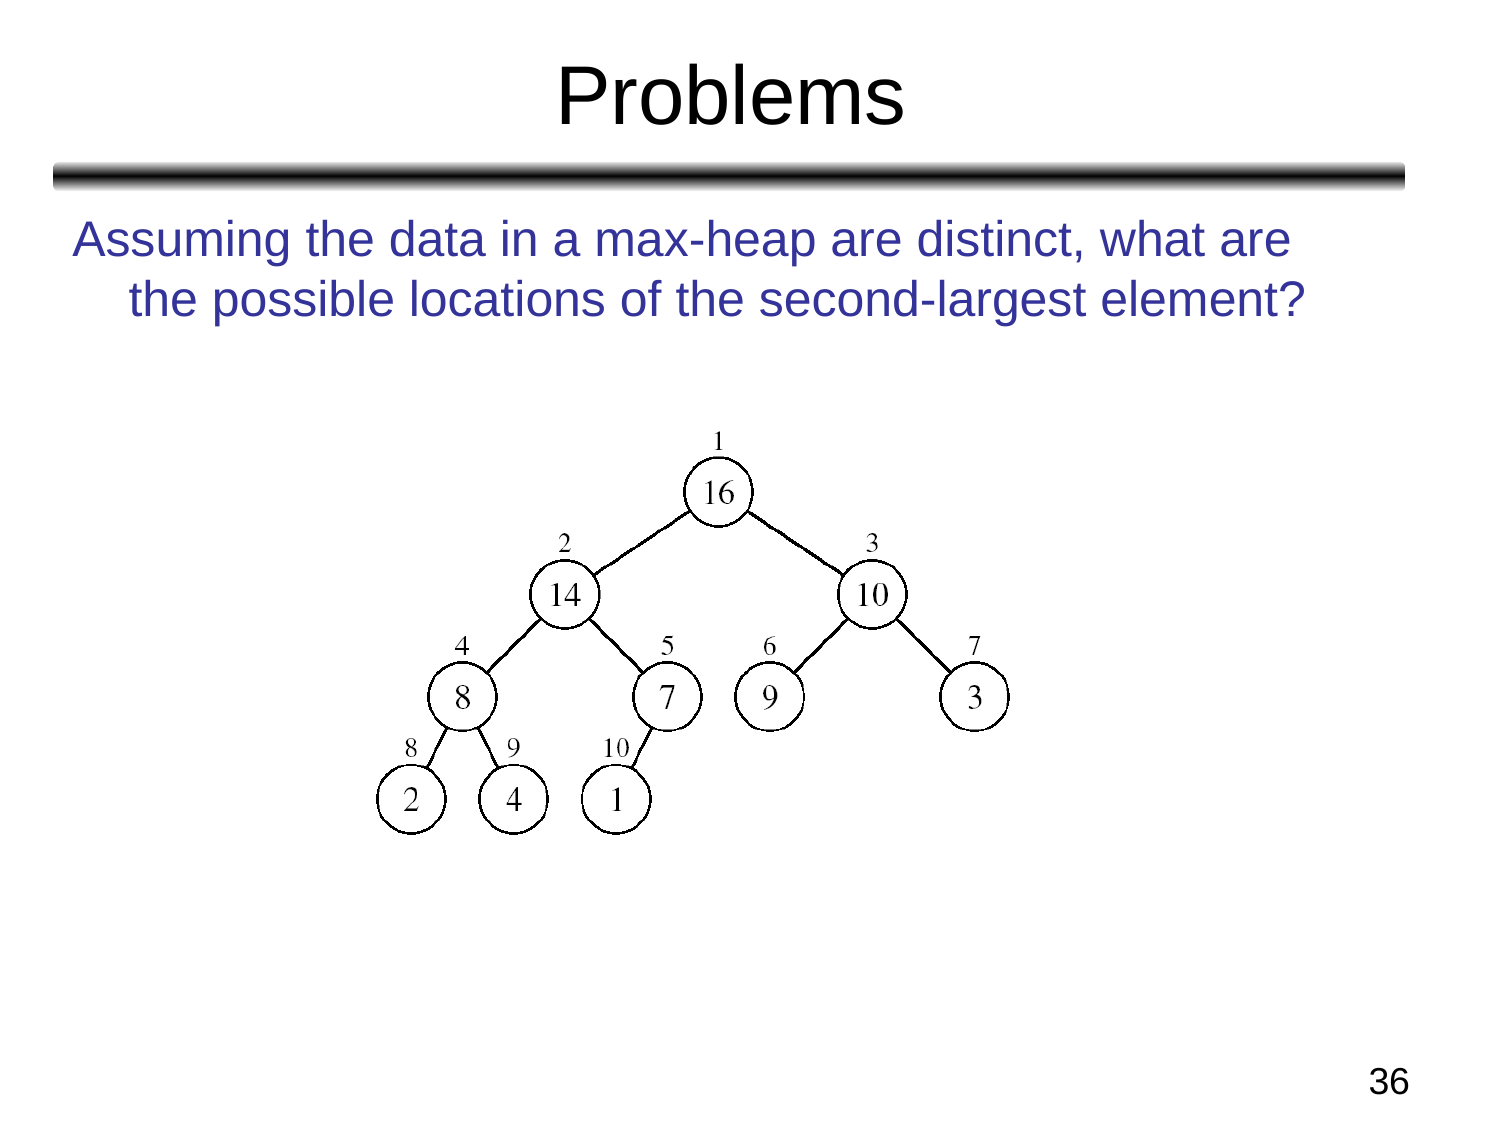

# Problems
Assuming the data in a max-heap are distinct, what are the possible locations of the second-largest element?
36